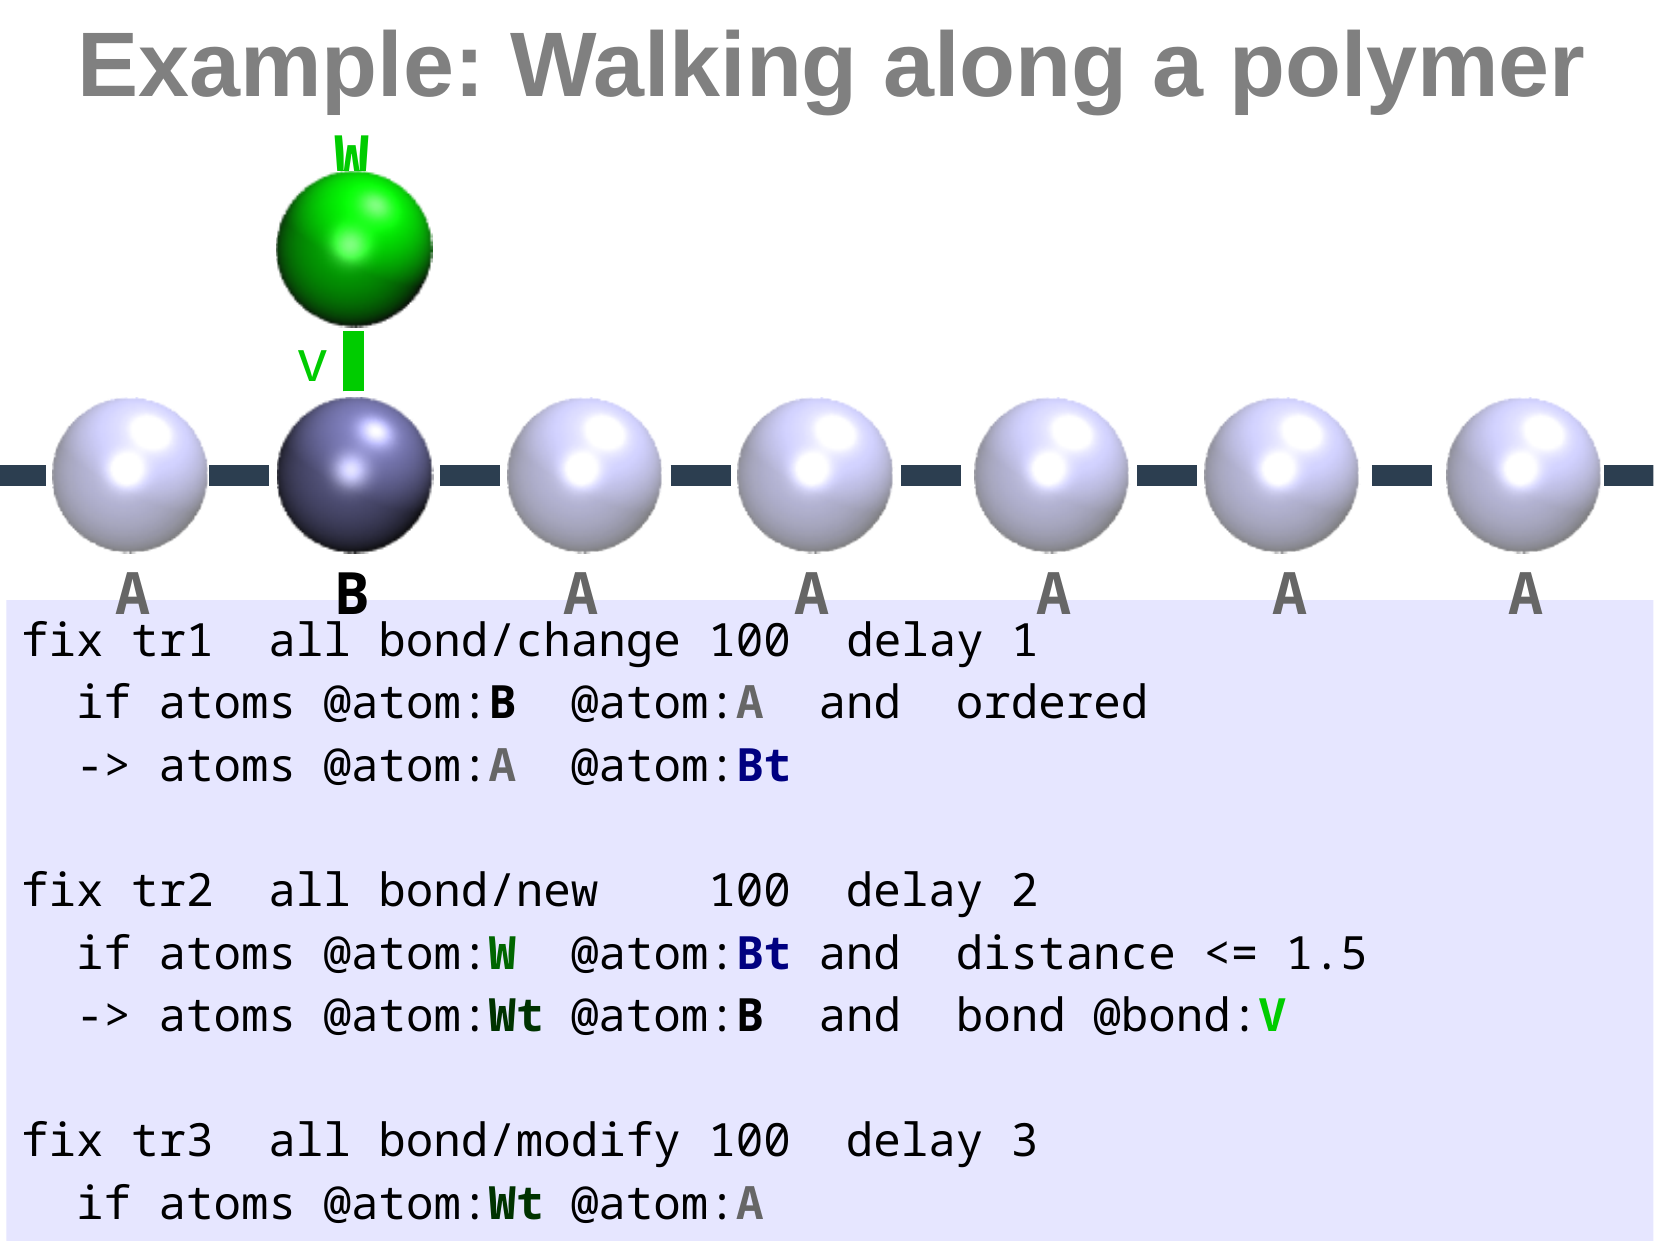

# Example: Walking along a polymer
W
v
A
B
A
A
A
A
A
fix tr1 all bond/change 100 delay 1
 if atoms @atom:B @atom:A and ordered
 -> atoms @atom:A @atom:Bt
fix tr2 all bond/new 100 delay 2
 if atoms @atom:W @atom:Bt and distance <= 1.5
 -> atoms @atom:Wt @atom:B and bond @bond:V
fix tr3 all bond/modify 100 delay 3
 if atoms @atom:Wt @atom:A
 -> atoms @atom:W @atom:A and bond BREAK